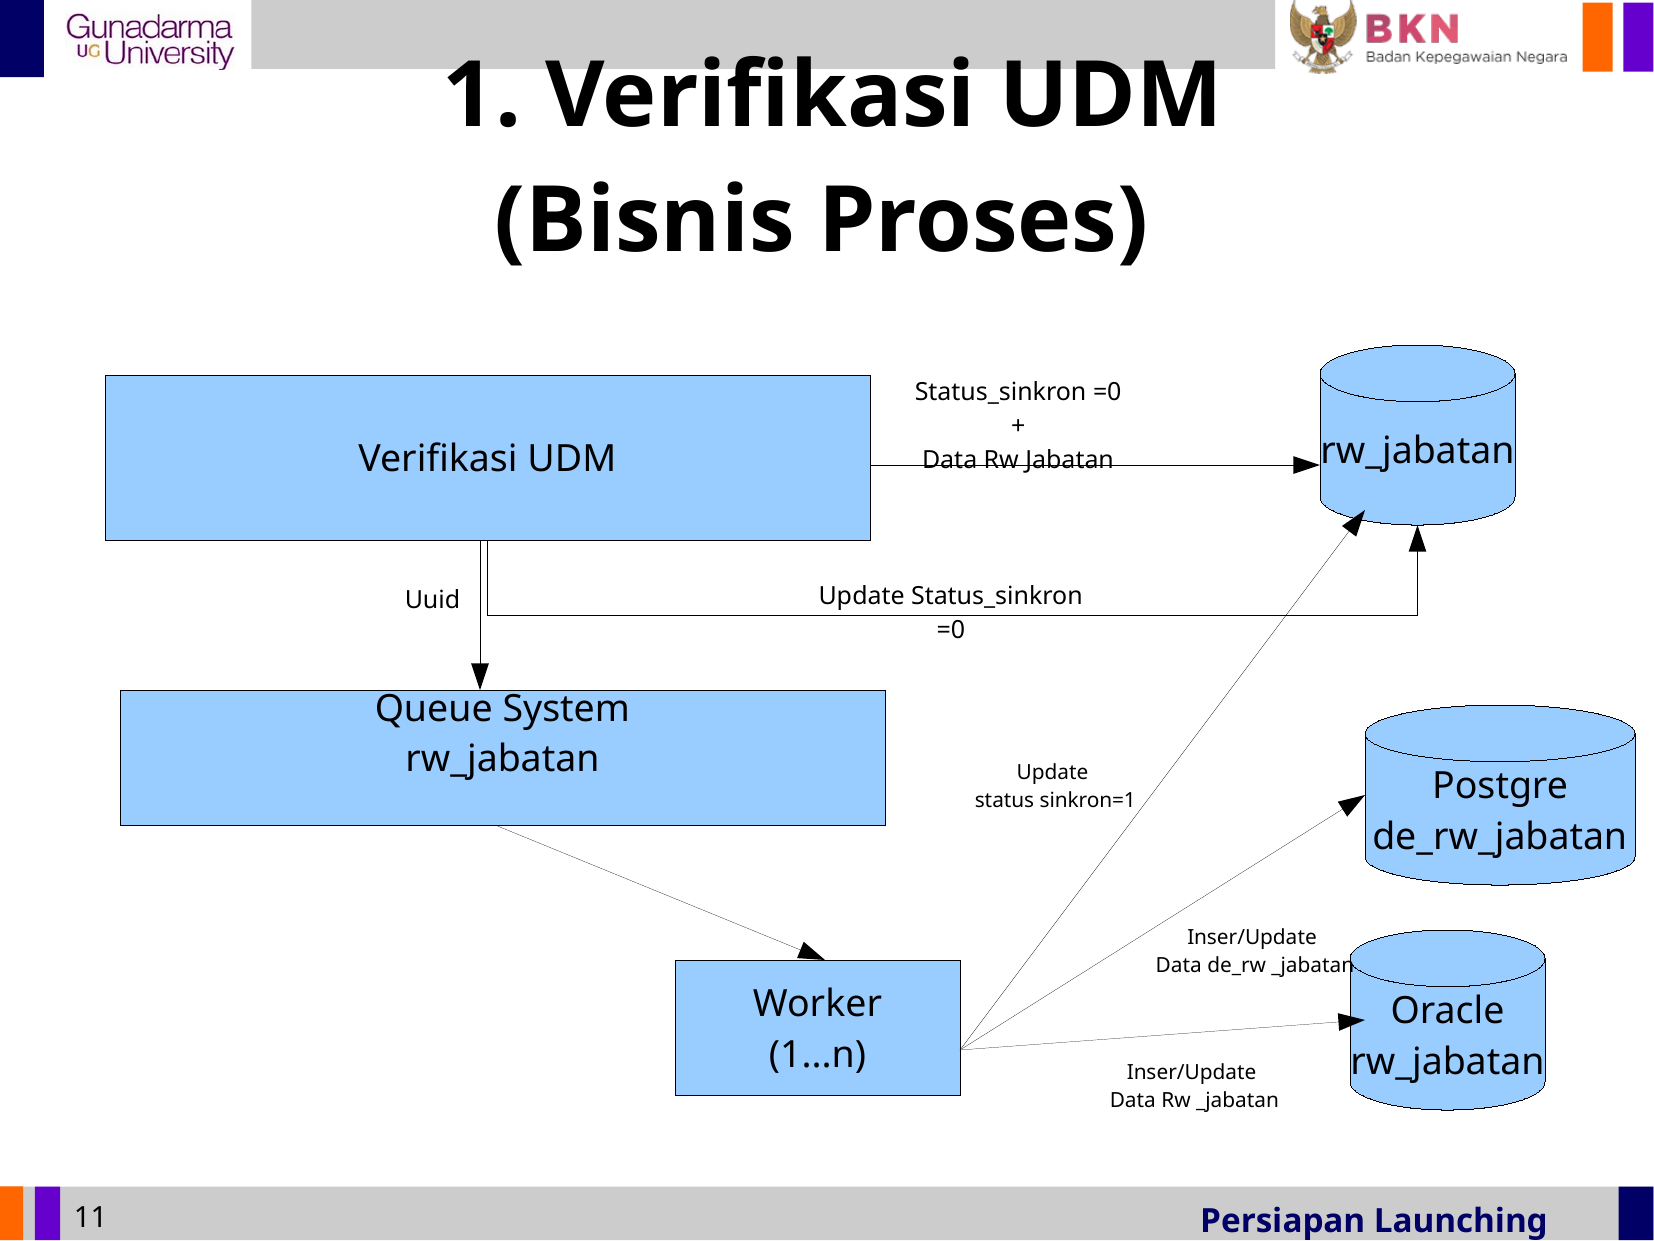

# 1. Verifikasi UDM (Bisnis Proses)
rw_jabatan
Status_sinkron =0
+
Data Rw Jabatan
Verifikasi UDM
Update Status_sinkron =0
Uuid
Queue System
rw_jabatan
Postgre
de_rw_jabatan
Update
status sinkron=1
Inser/Update
Data de_rw _jabatan
Oracle
rw_jabatan
Worker
(1...n)
Inser/Update
Data Rw _jabatan